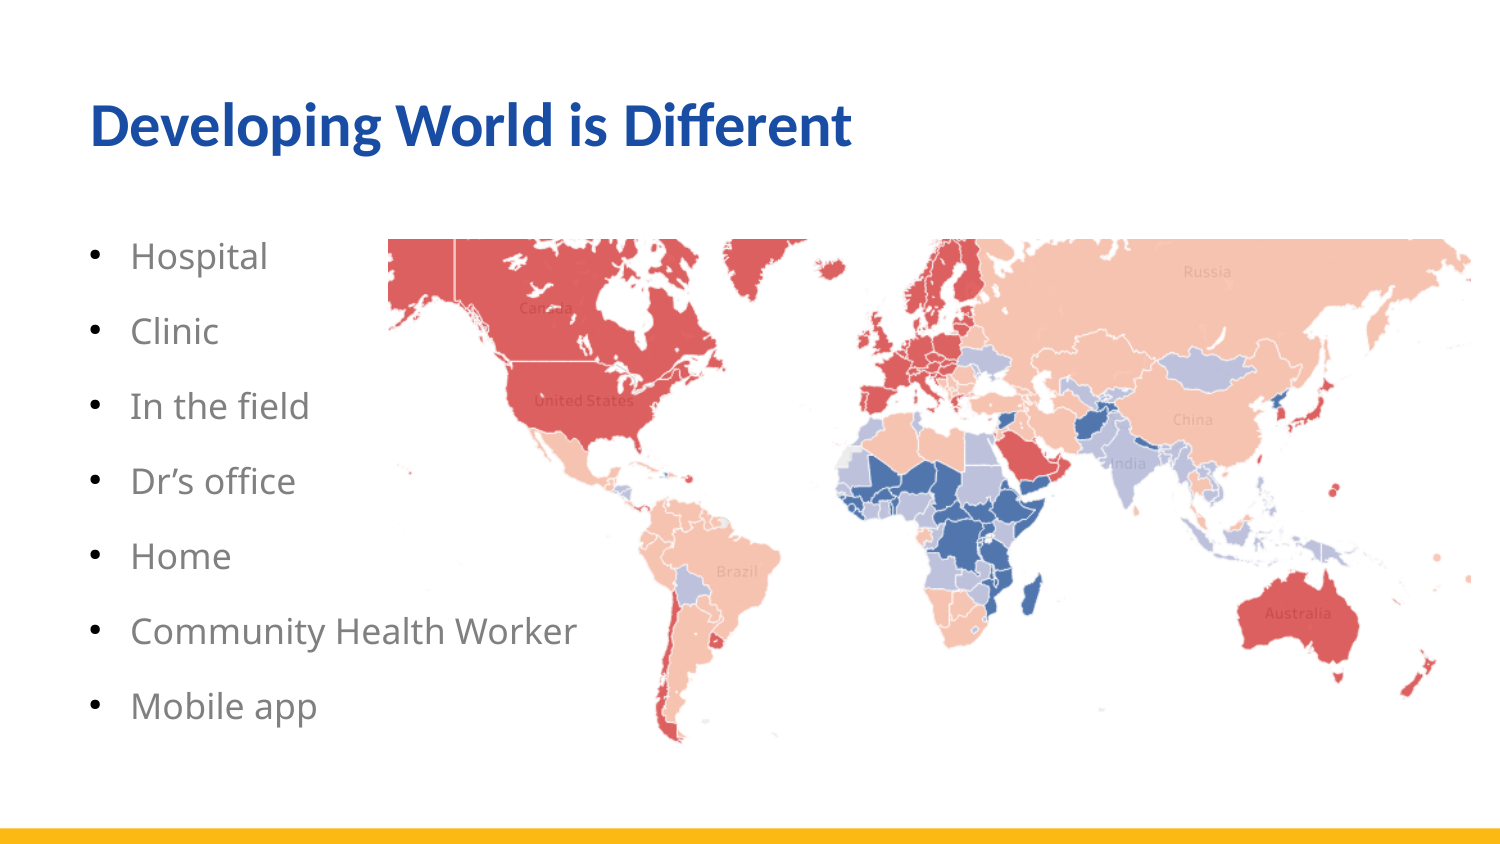

# Developing World is Different
Hospital
Clinic
In the field
Dr’s office
Home
Community Health Worker
Mobile app